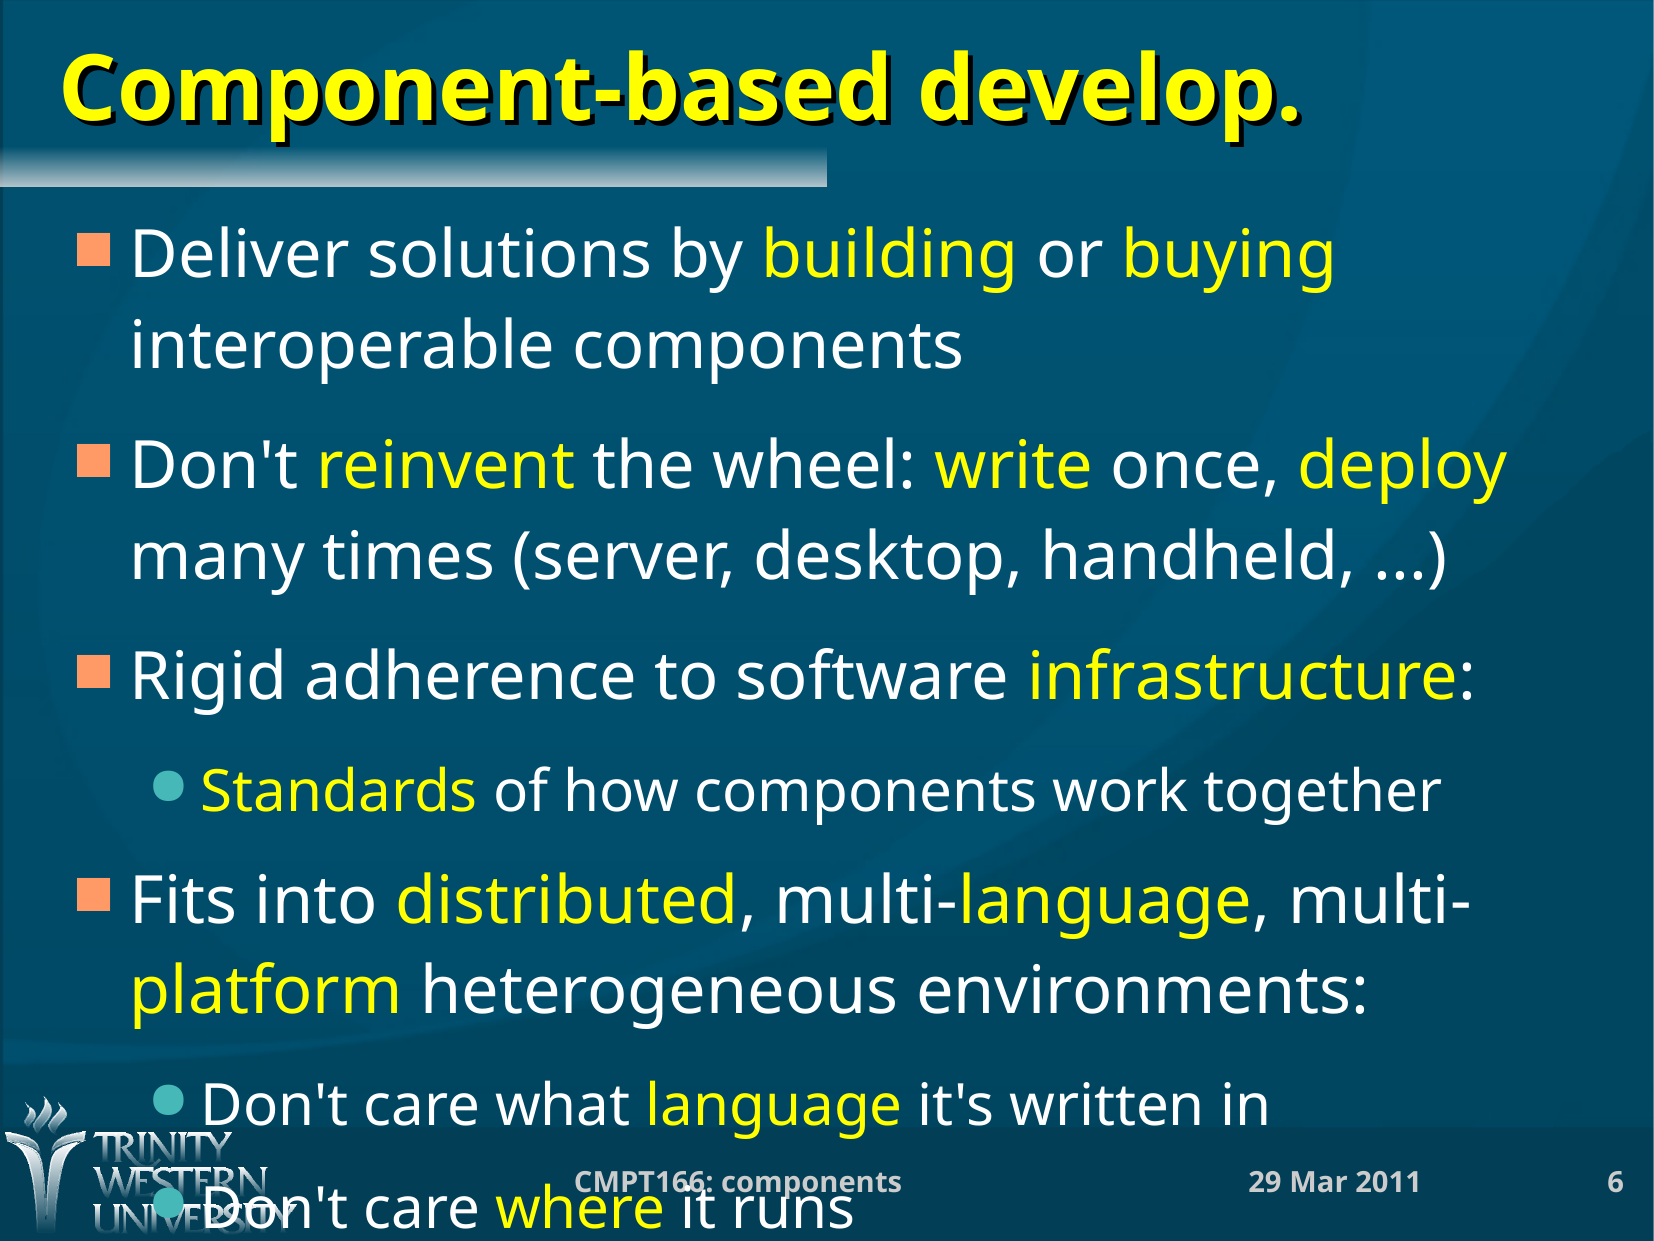

# Component-based develop.
Deliver solutions by building or buying interoperable components
Don't reinvent the wheel: write once, deploy many times (server, desktop, handheld, ...)
Rigid adherence to software infrastructure:
Standards of how components work together
Fits into distributed, multi-language, multi-platform heterogeneous environments:
Don't care what language it's written in
Don't care where it runs
CMPT166: components
29 Mar 2011
6